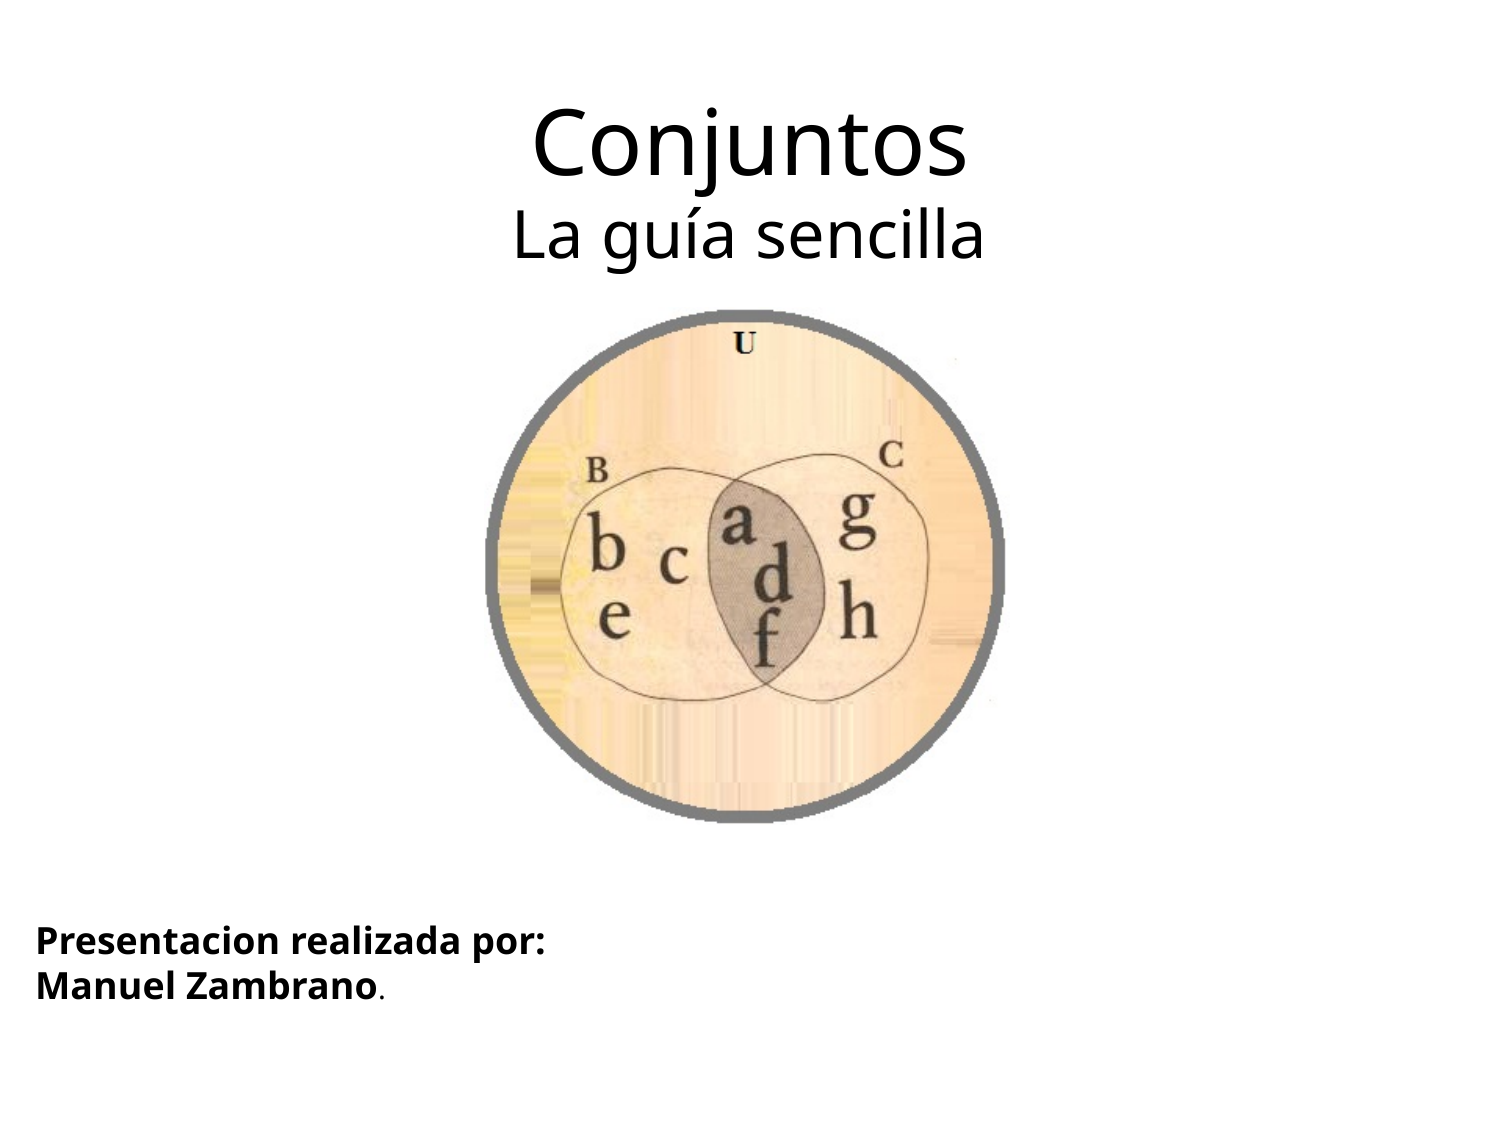

# Conjuntos
La guía sencilla
Presentacion realizada por:
Manuel Zambrano.